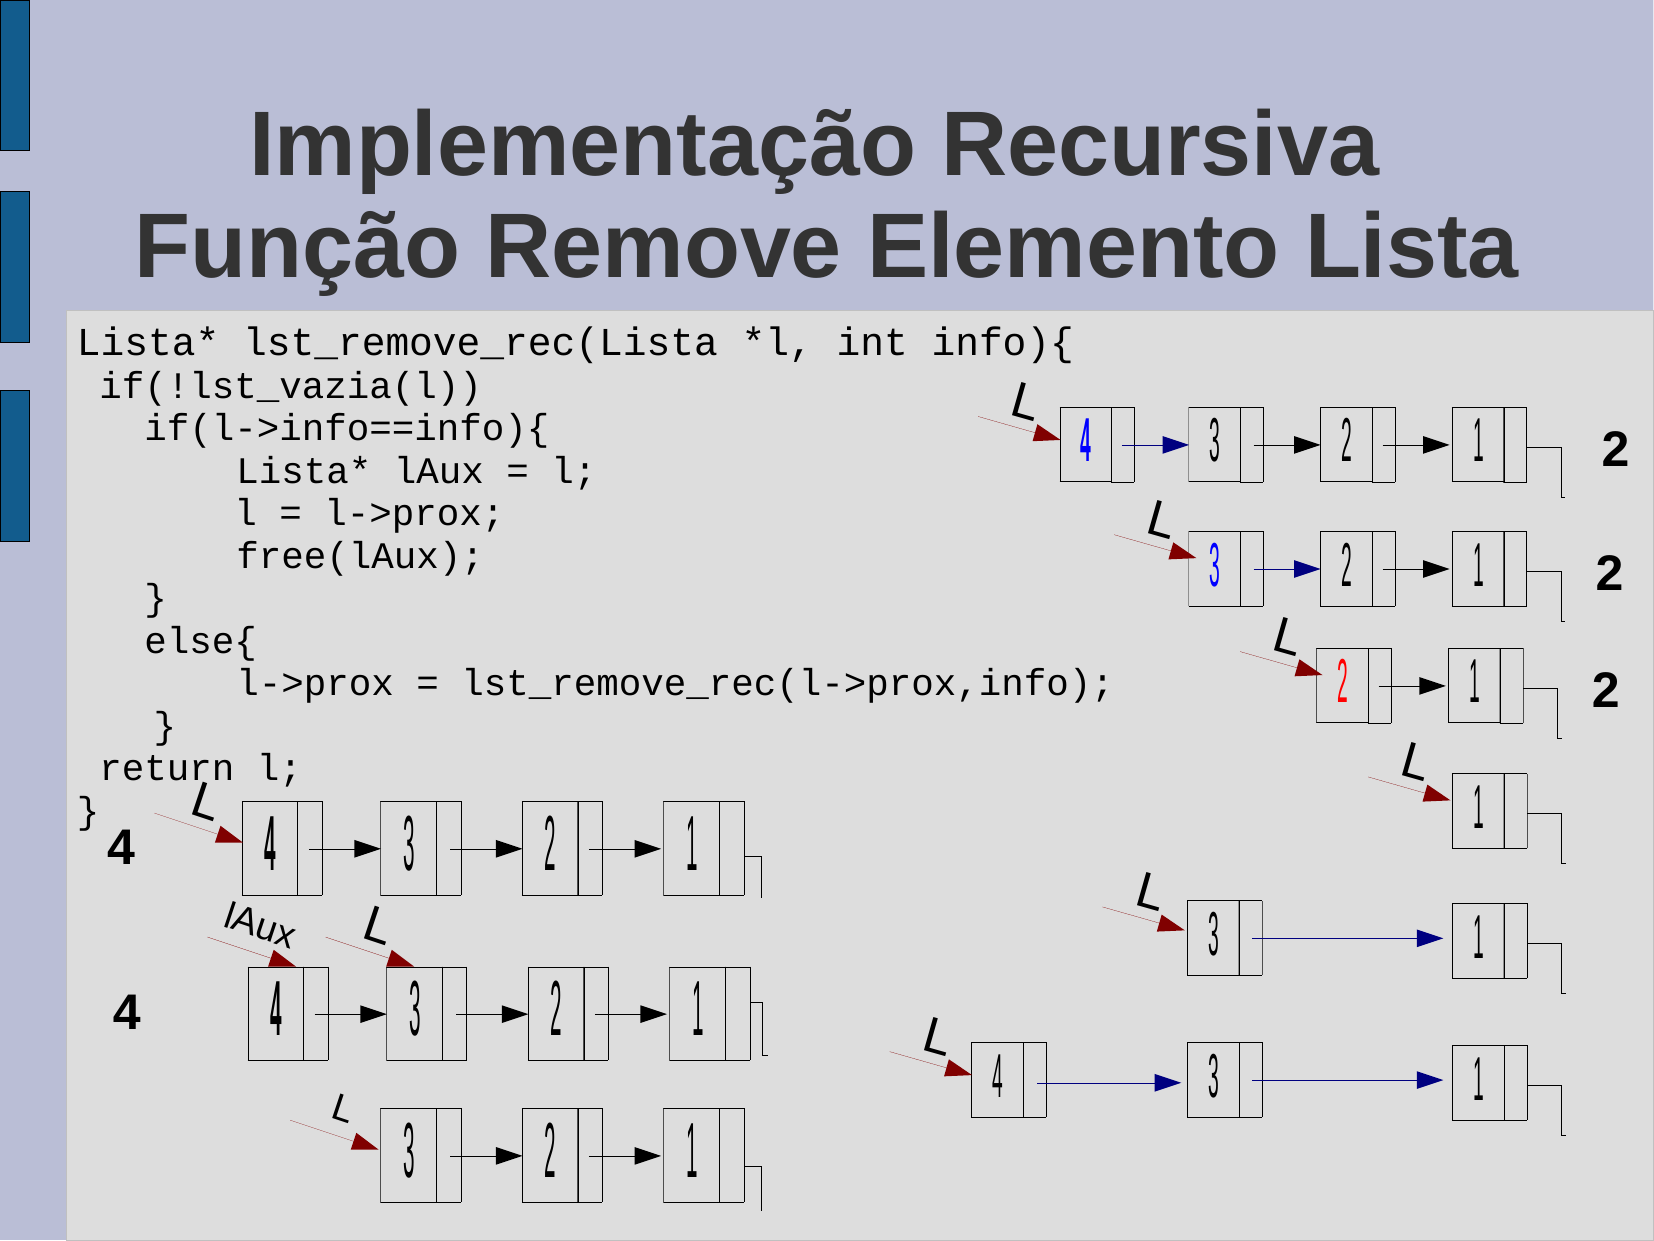

# Implementação Recursiva Função Remove Elemento Lista
Lista* lst_remove_rec(Lista *l, int info){
 if(!lst_vazia(l))
 if(l->info==info){
Lista* lAux = l;
 l = l->prox;
free(lAux);
 }
 else{
l->prox = lst_remove_rec(l->prox,info);
}
 return l;
}
L
2
L
2
L
2
L
L
4
L
lAux
L
4
L
L